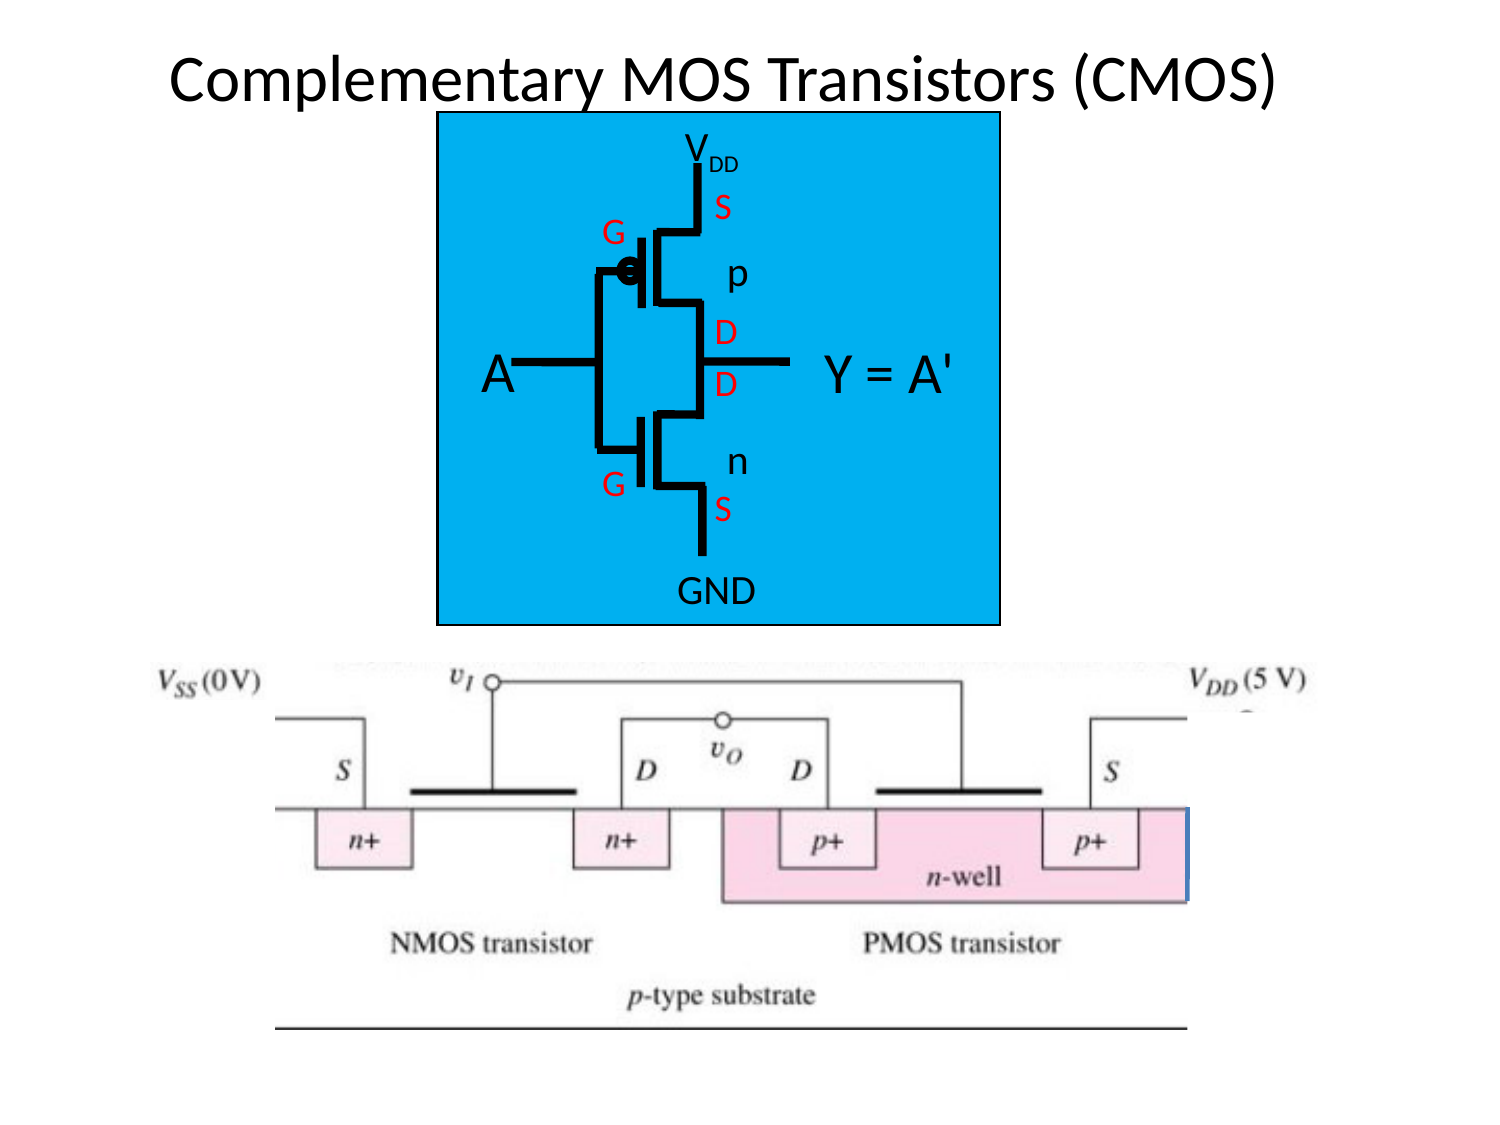

# Complementary MOS Transistors (CMOS)
VDD
p
A
Y = A'
n
GND
S
G
D
D
G
S